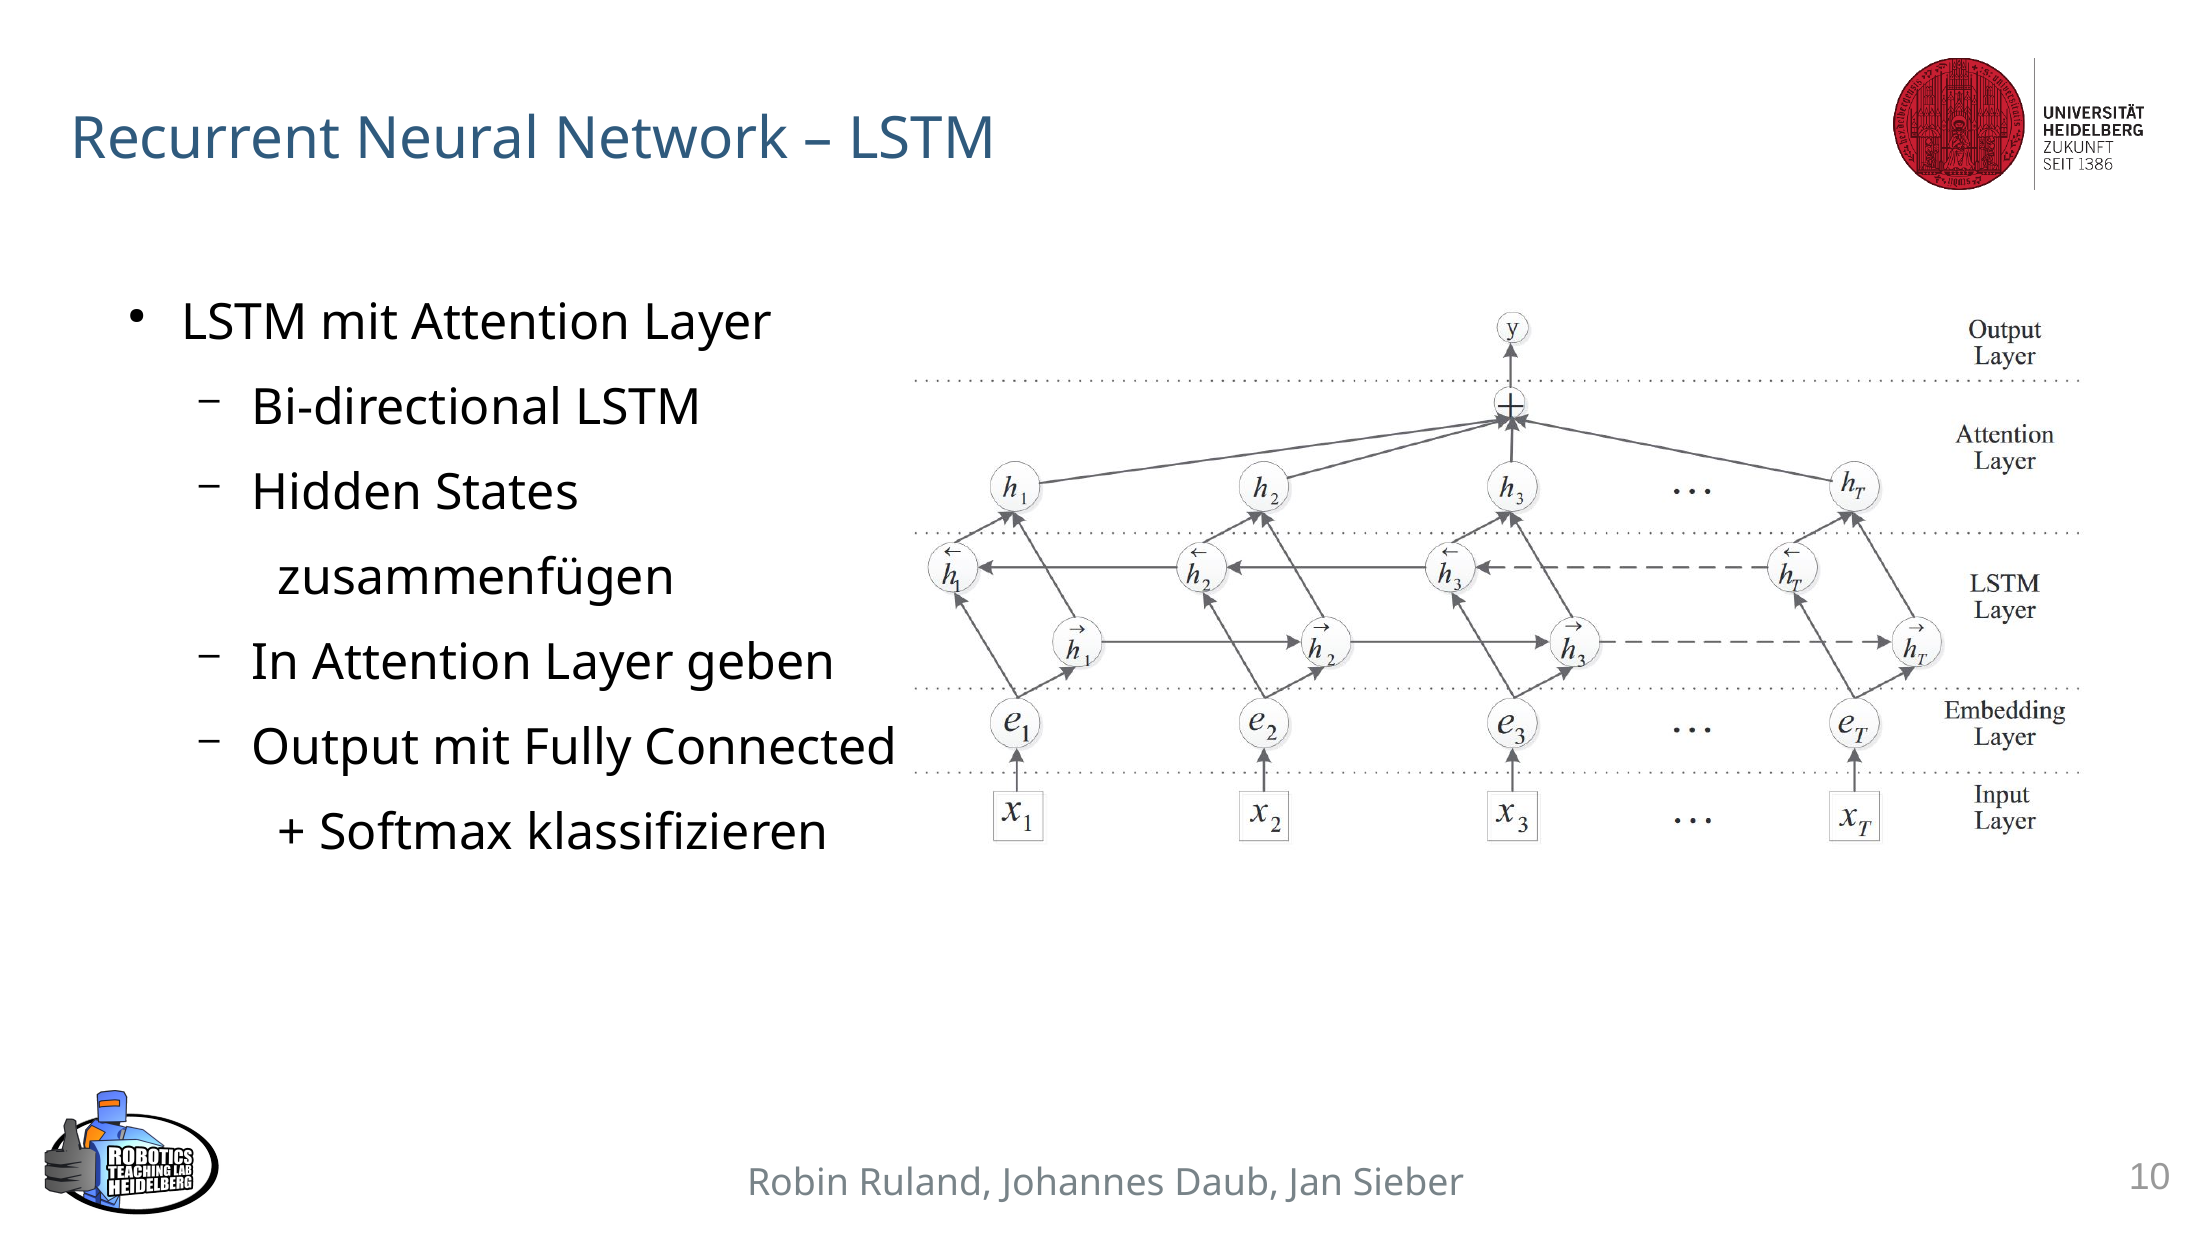

# Recurrent Neural Network – LSTM
LSTM mit Attention Layer
Bi-directional LSTM
Hidden States
 zusammenfügen
In Attention Layer geben
Output mit Fully Connected
 + Softmax klassifizieren